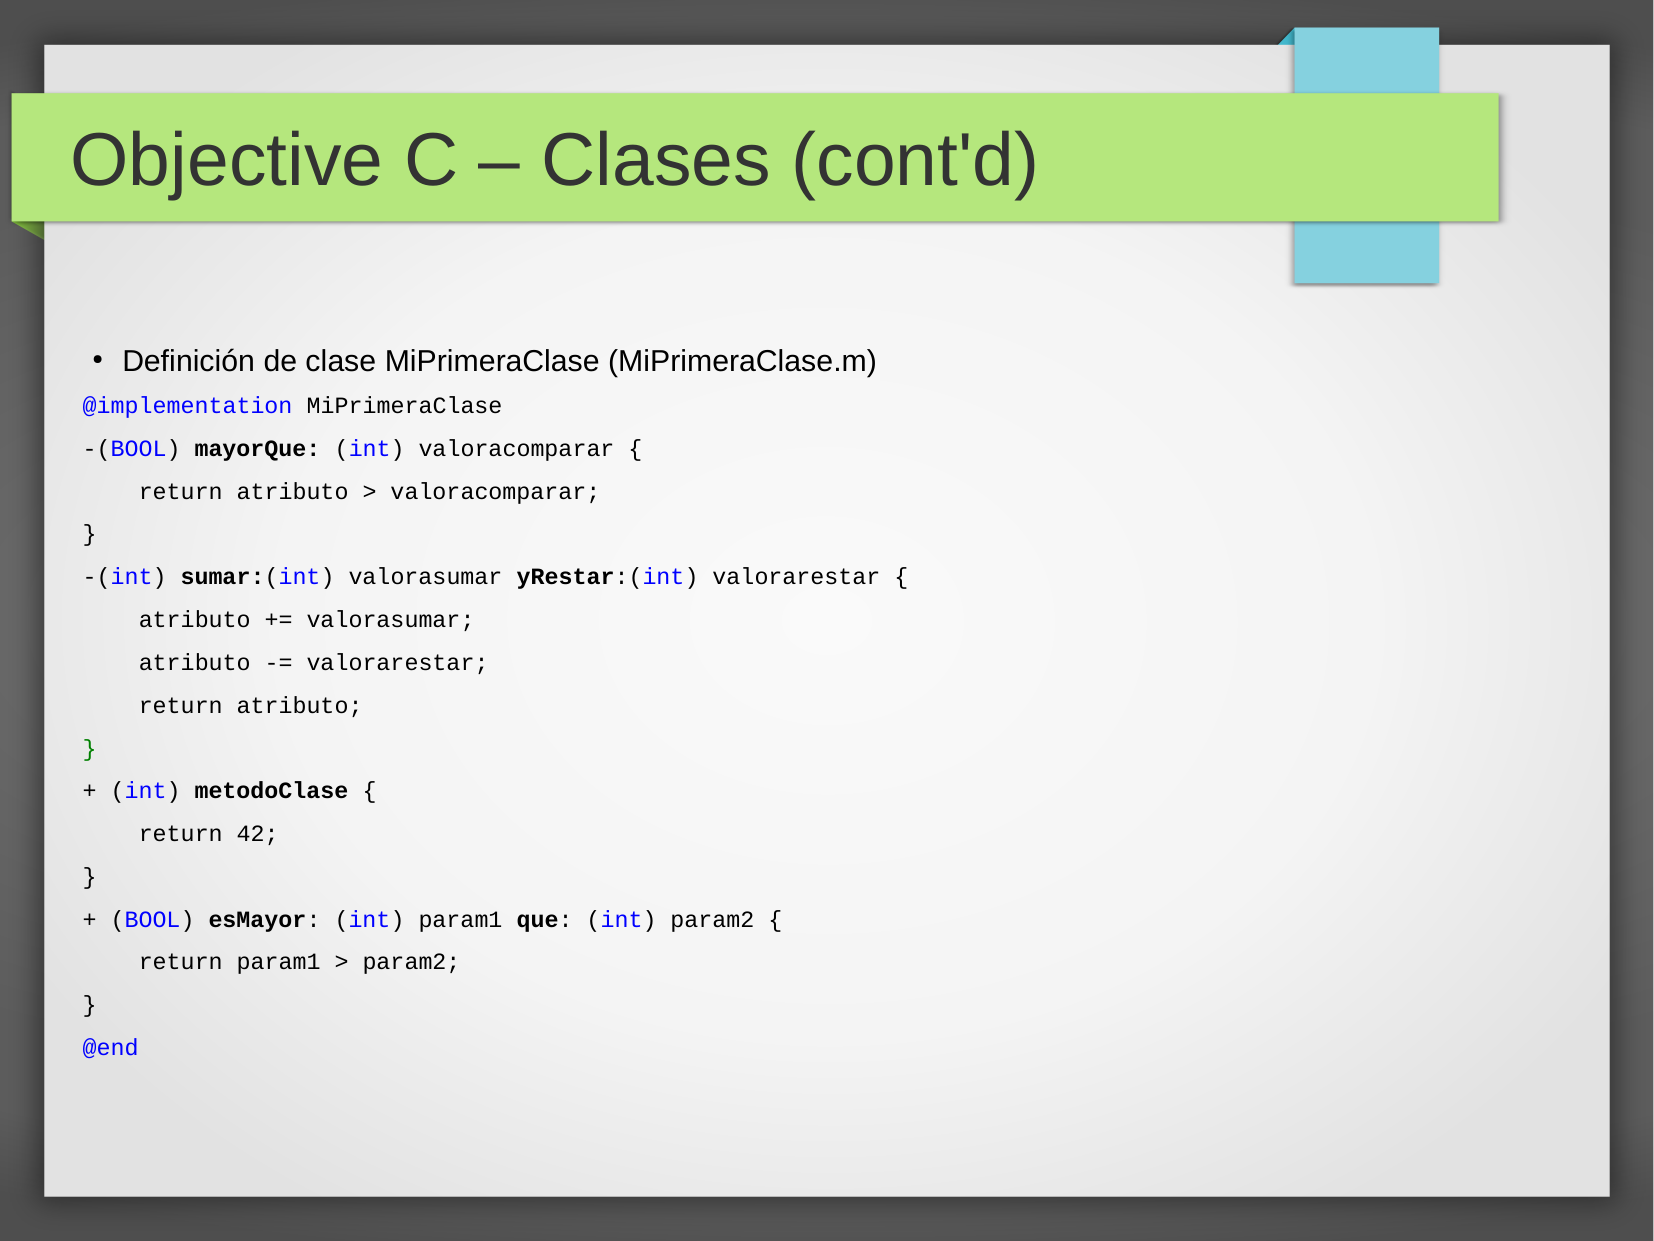

# Objective C – Clases (cont'd)
Definición de clase MiPrimeraClase (MiPrimeraClase.m)
@implementation MiPrimeraClase
-(BOOL) mayorQue: (int) valoracomparar {
 return atributo > valoracomparar;
}
-(int) sumar:(int) valorasumar yRestar:(int) valorarestar {
 atributo += valorasumar;
 atributo -= valorarestar;
 return atributo;
}
+ (int) metodoClase {
 return 42;
}
+ (BOOL) esMayor: (int) param1 que: (int) param2 {
 return param1 > param2;
}
@end